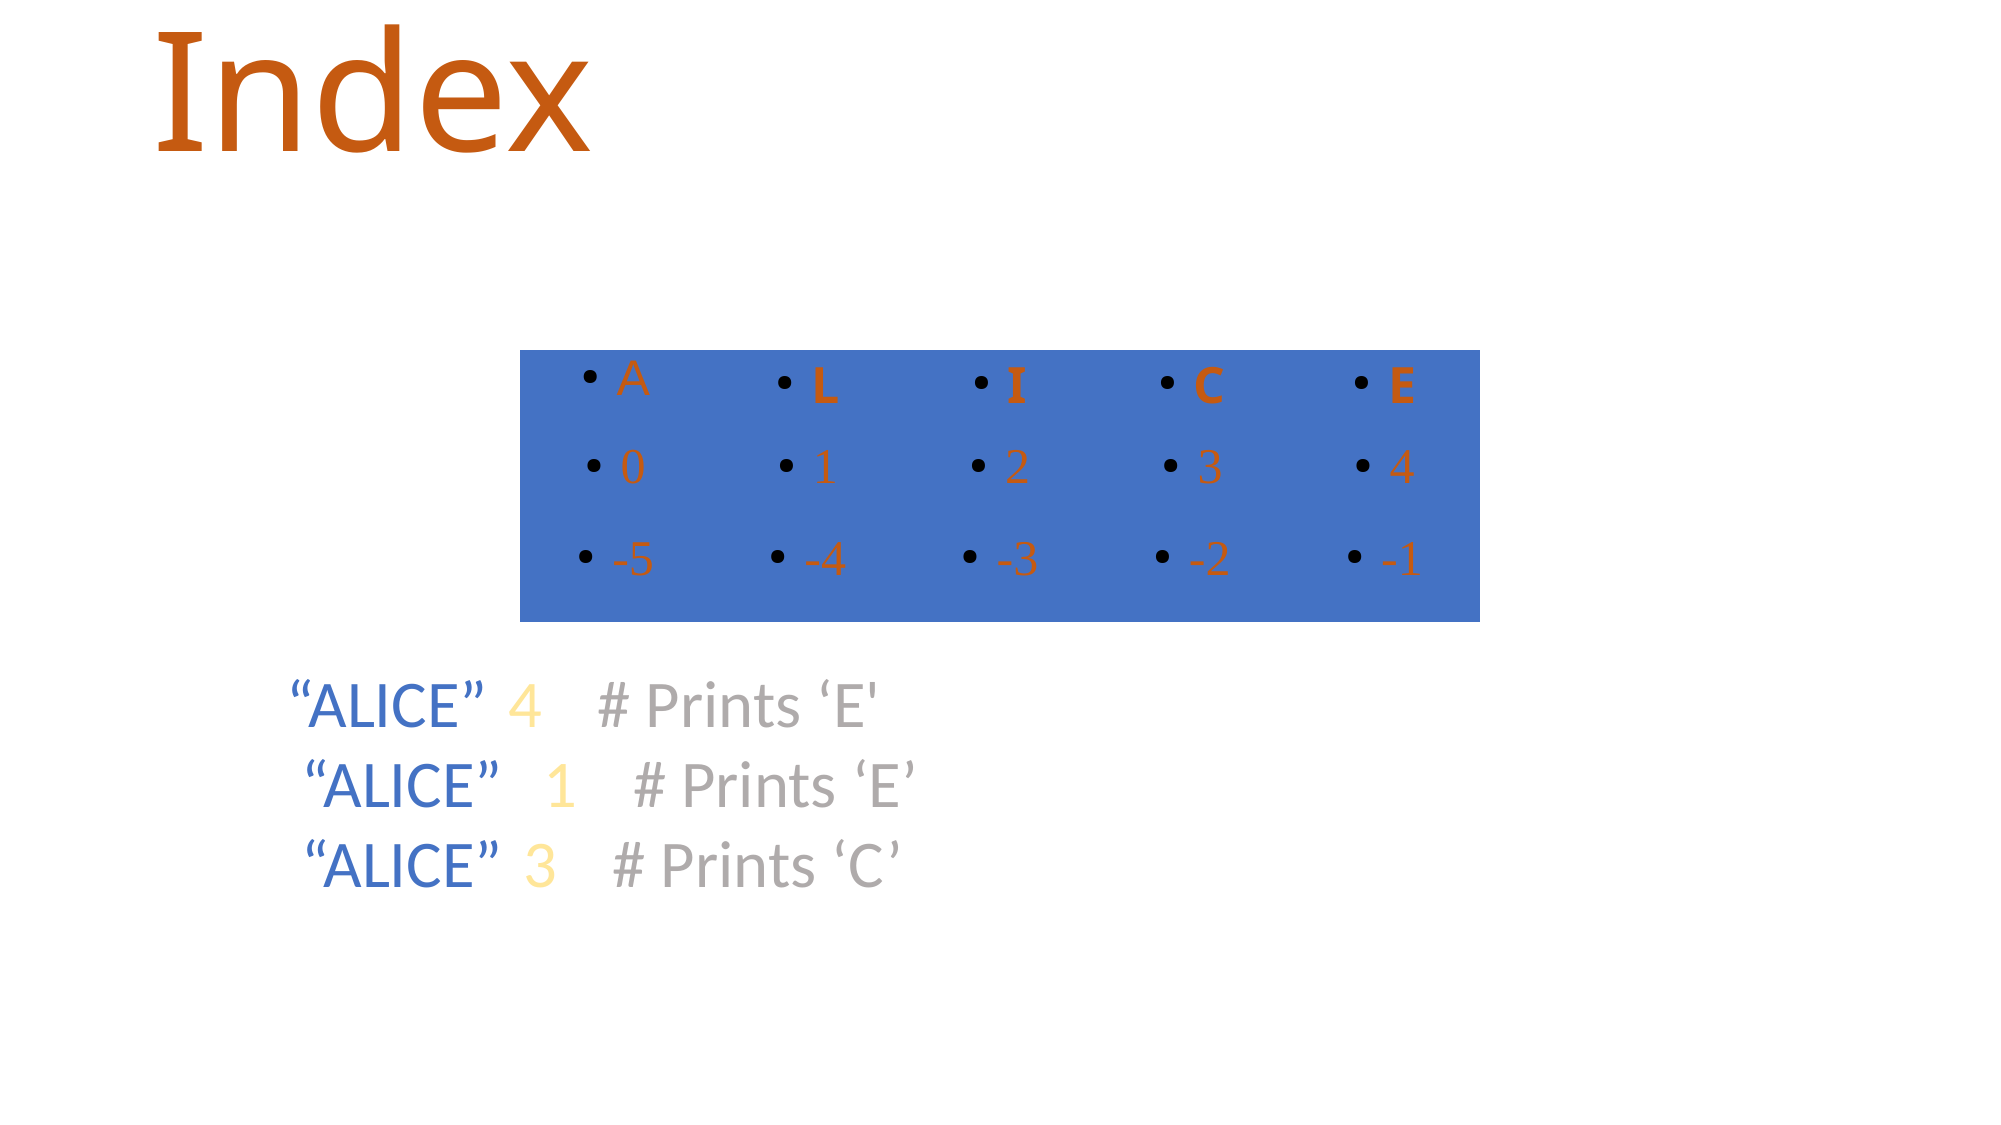

# Index
| A | L | I | C | E |
| --- | --- | --- | --- | --- |
| 0 | 1 | 2 | 3 | 4 |
| -5 | -4 | -3 | -2 | -1 |
print(“ALICE”[4]) # Prints ‘E'
print (“ALICE”[-1]) # Prints ‘E’
print (“ALICE”[3]) # Prints ‘C’